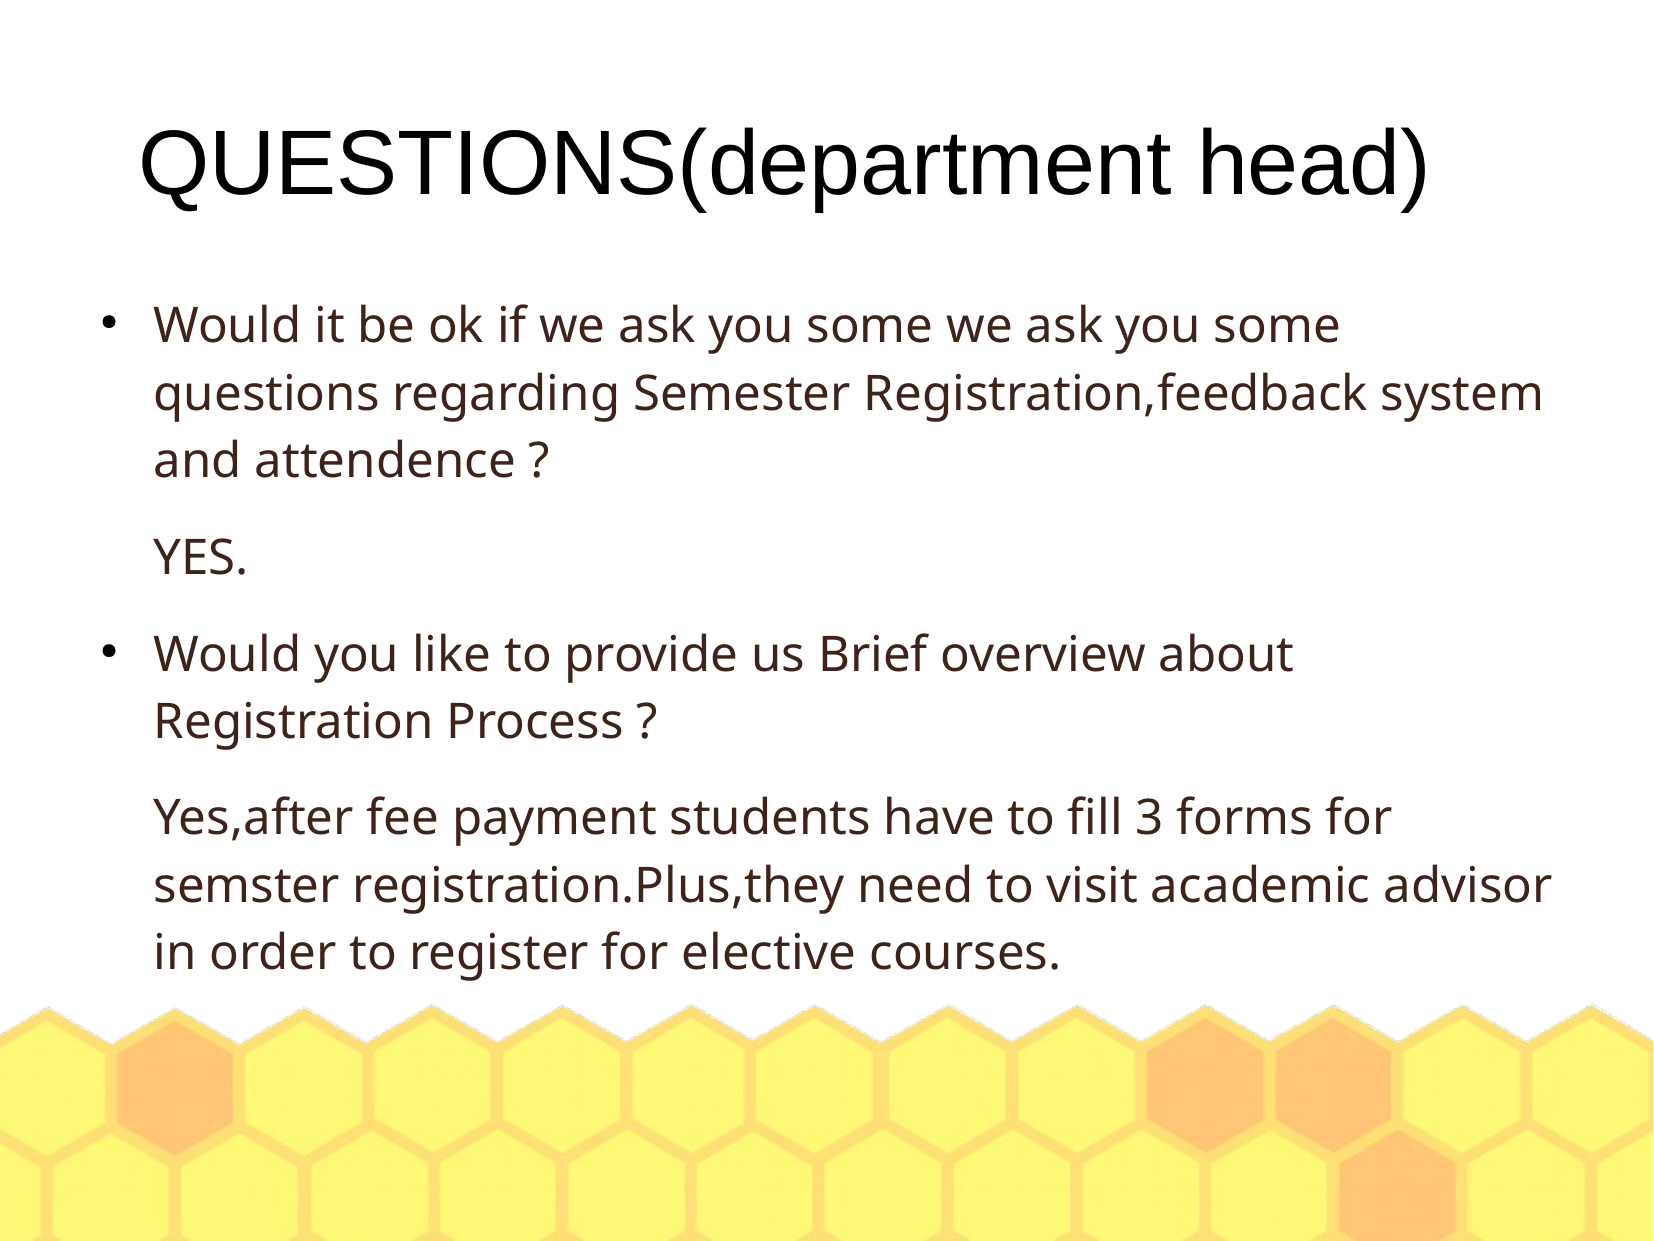

# QUESTIONS(department head)
Would it be ok if we ask you some we ask you some questions regarding Semester Registration,feedback system and attendence ?
YES.
Would you like to provide us Brief overview about Registration Process ?
Yes,after fee payment students have to fill 3 forms for semster registration.Plus,they need to visit academic advisor in order to register for elective courses.